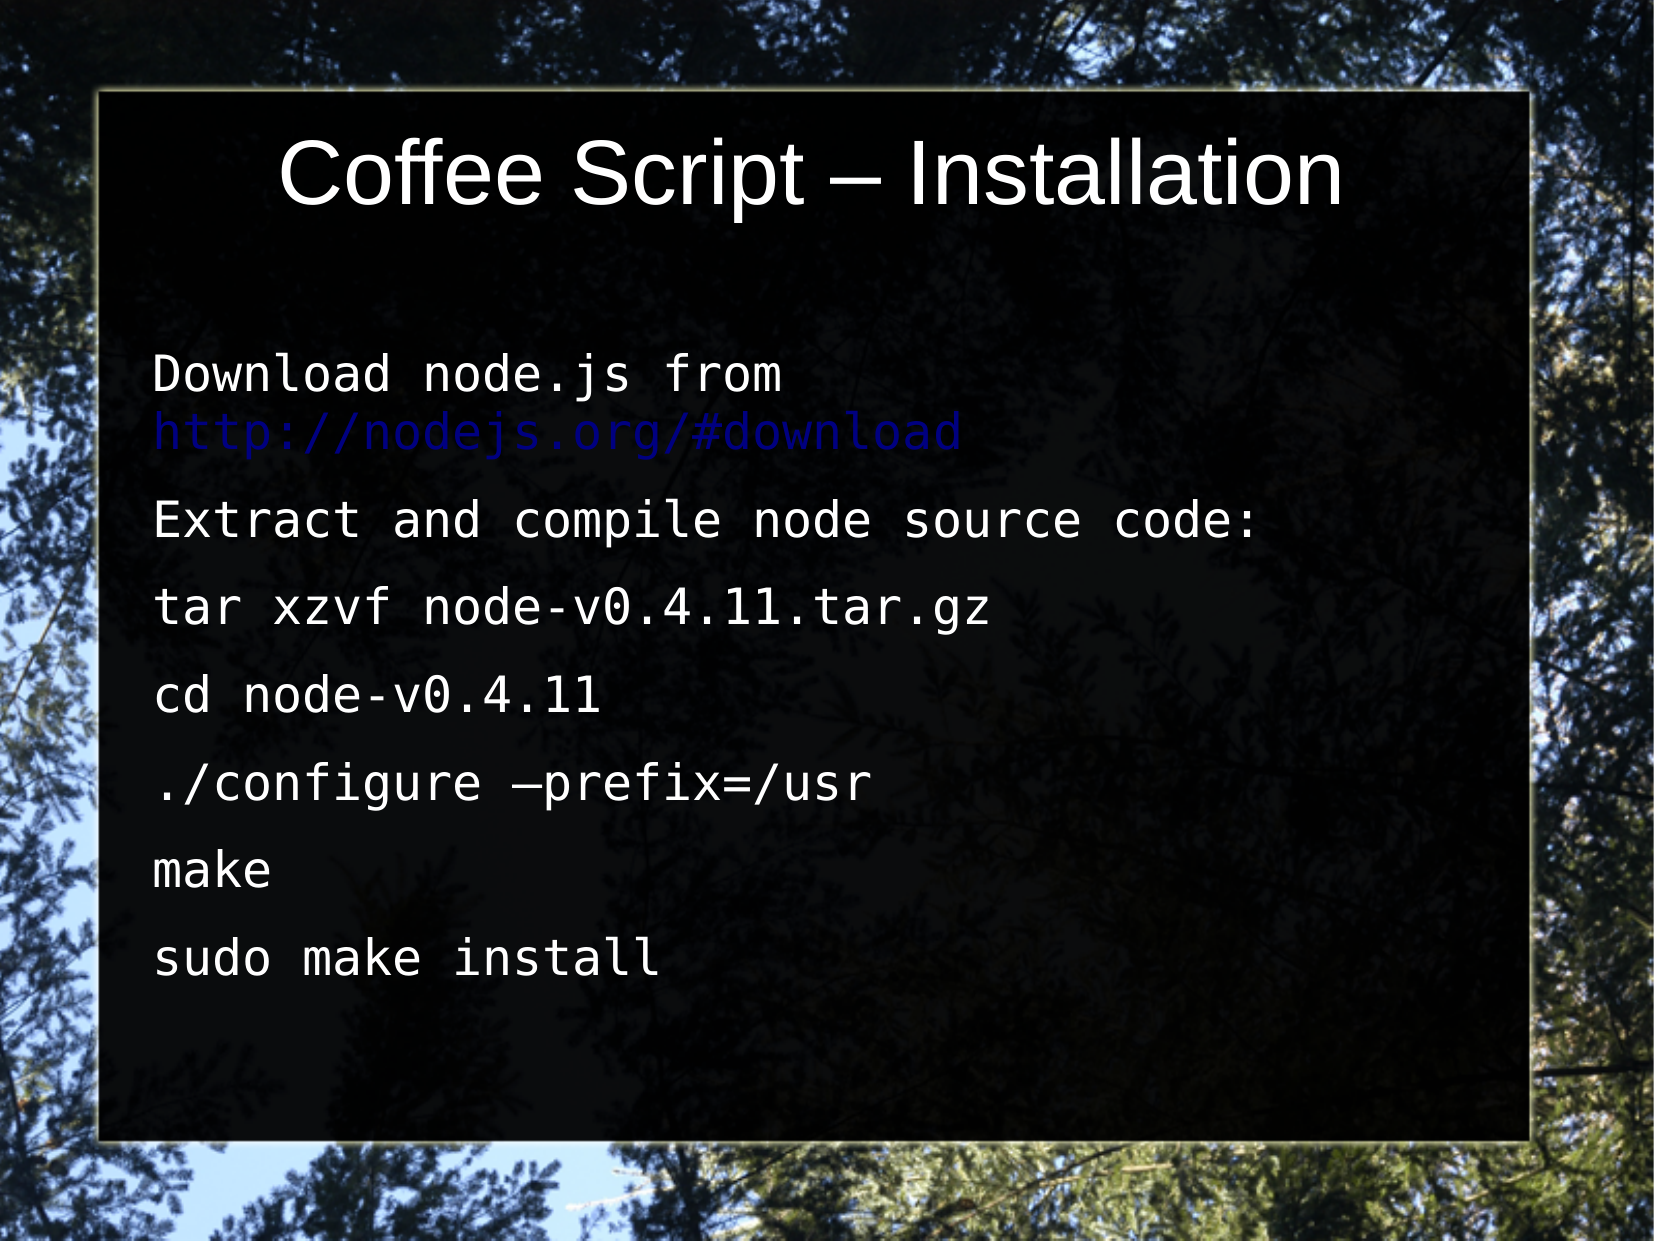

# Coffee Script – Installation
Download node.js from http://nodejs.org/#download
Extract and compile node source code:
tar xzvf node-v0.4.11.tar.gz
cd node-v0.4.11
./configure –prefix=/usr
make
sudo make install